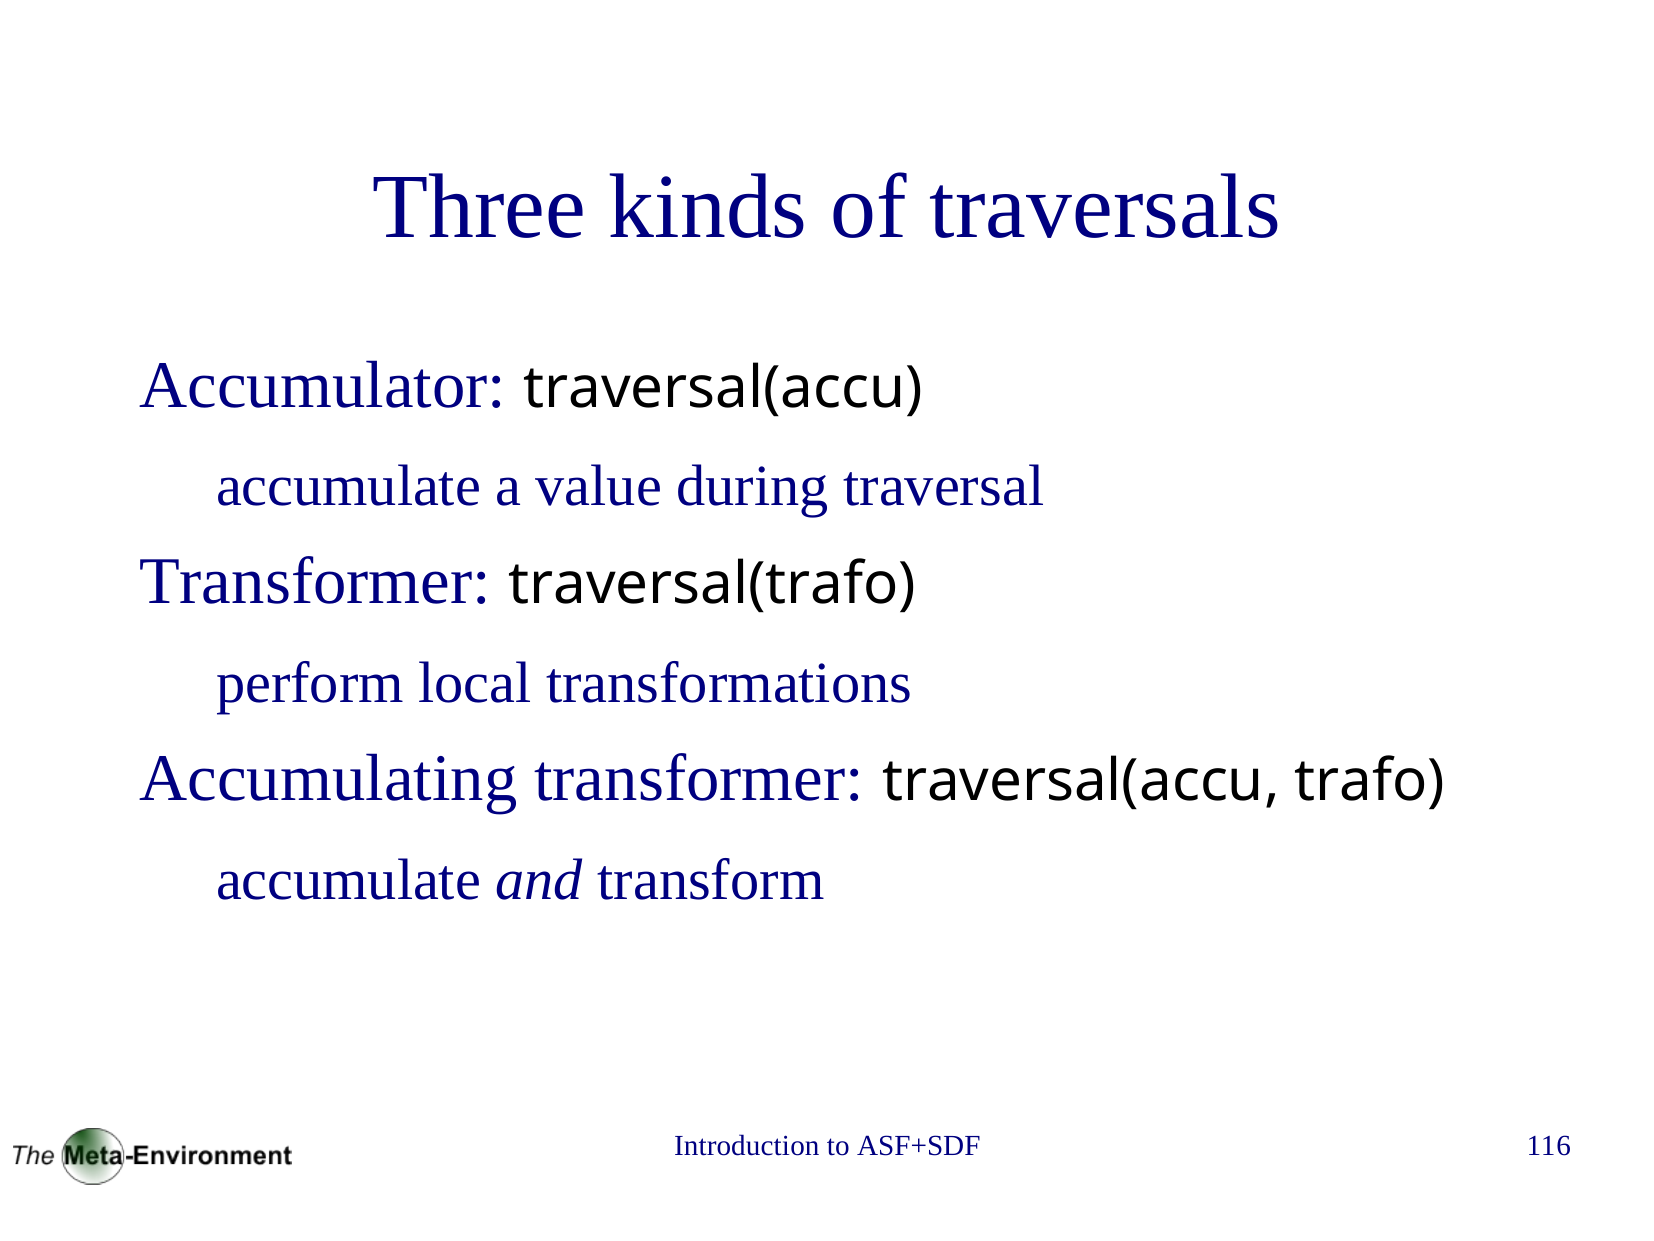

# Three kinds of traversals
Accumulator: traversal(accu)
accumulate a value during traversal
Transformer: traversal(trafo)
perform local transformations
Accumulating transformer: traversal(accu, trafo)
accumulate and transform
116